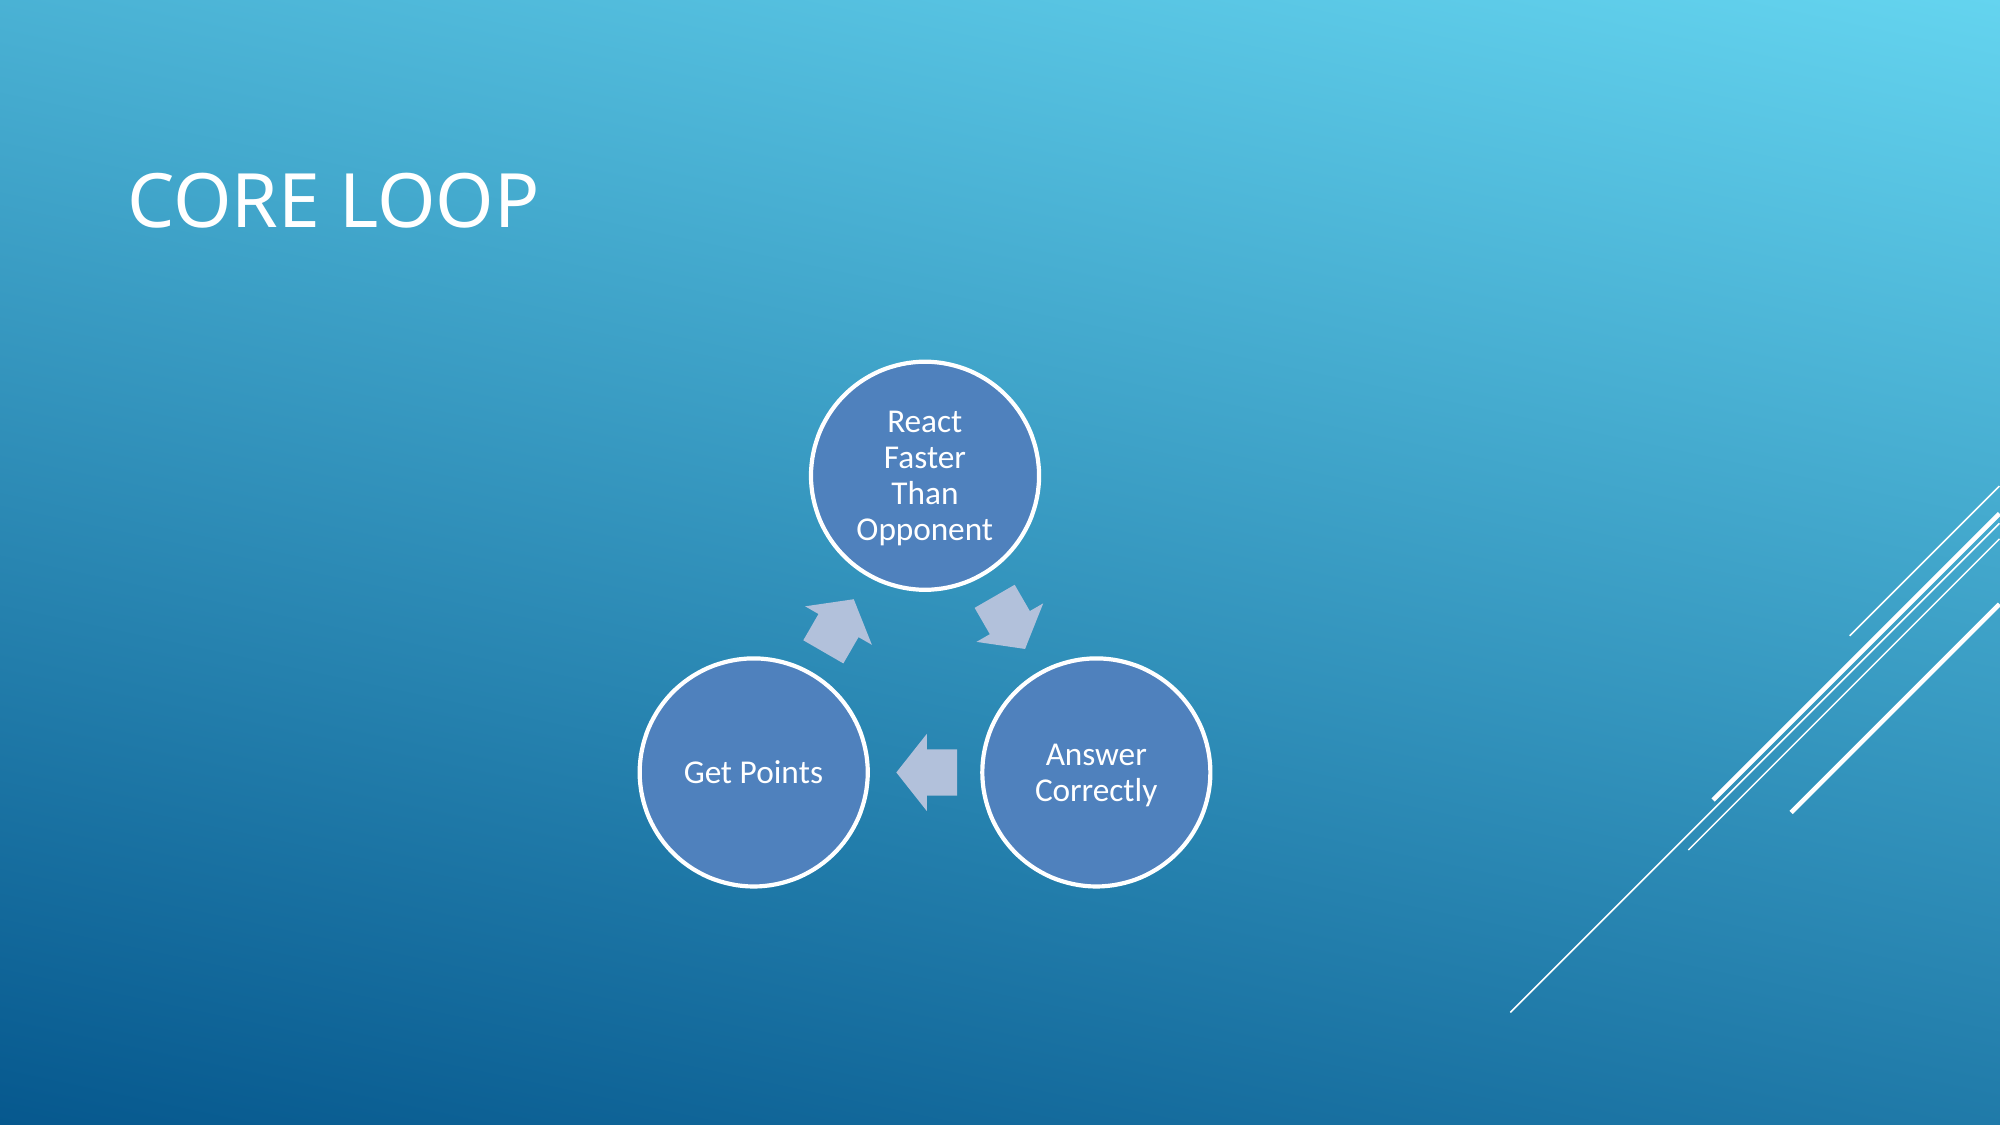

# Core loop
React Faster Than Opponent
Get Points
Answer Correctly